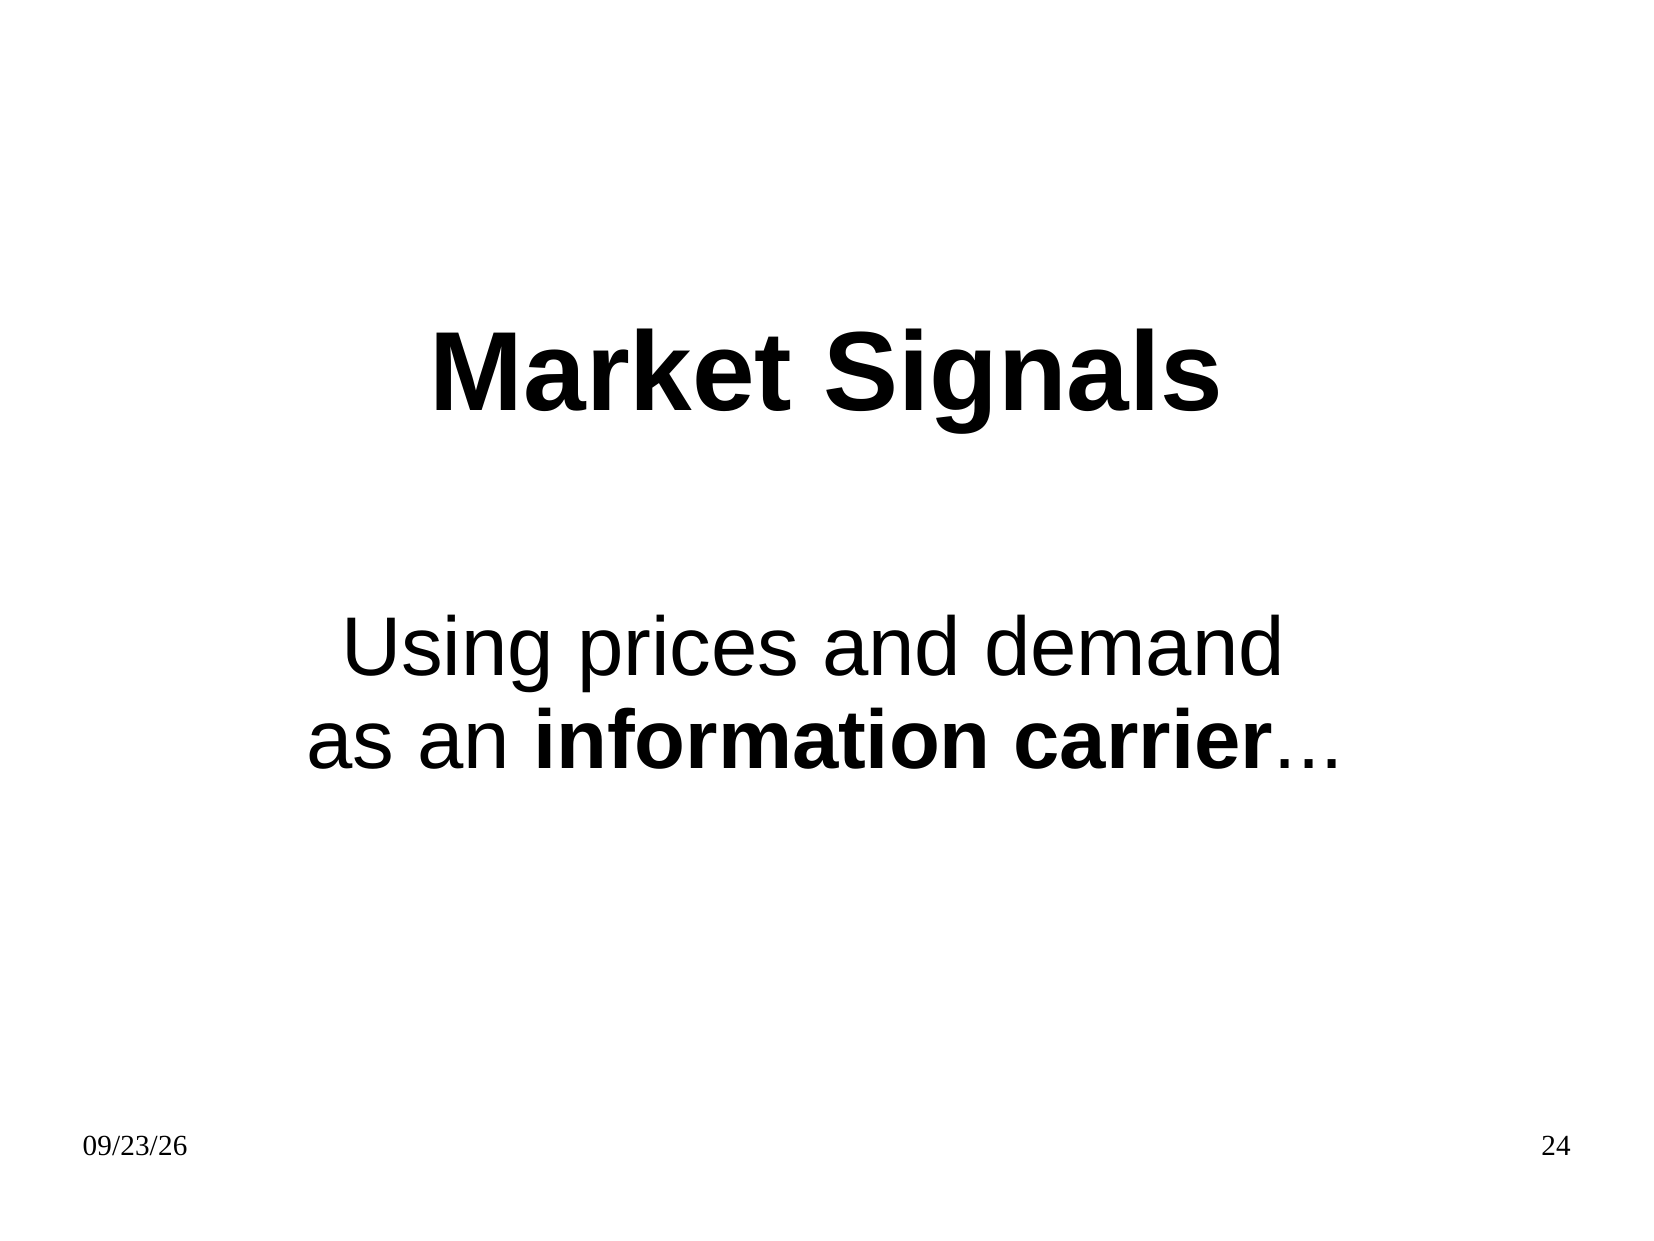

# Market Signals
Using prices and demand
as an information carrier...
24